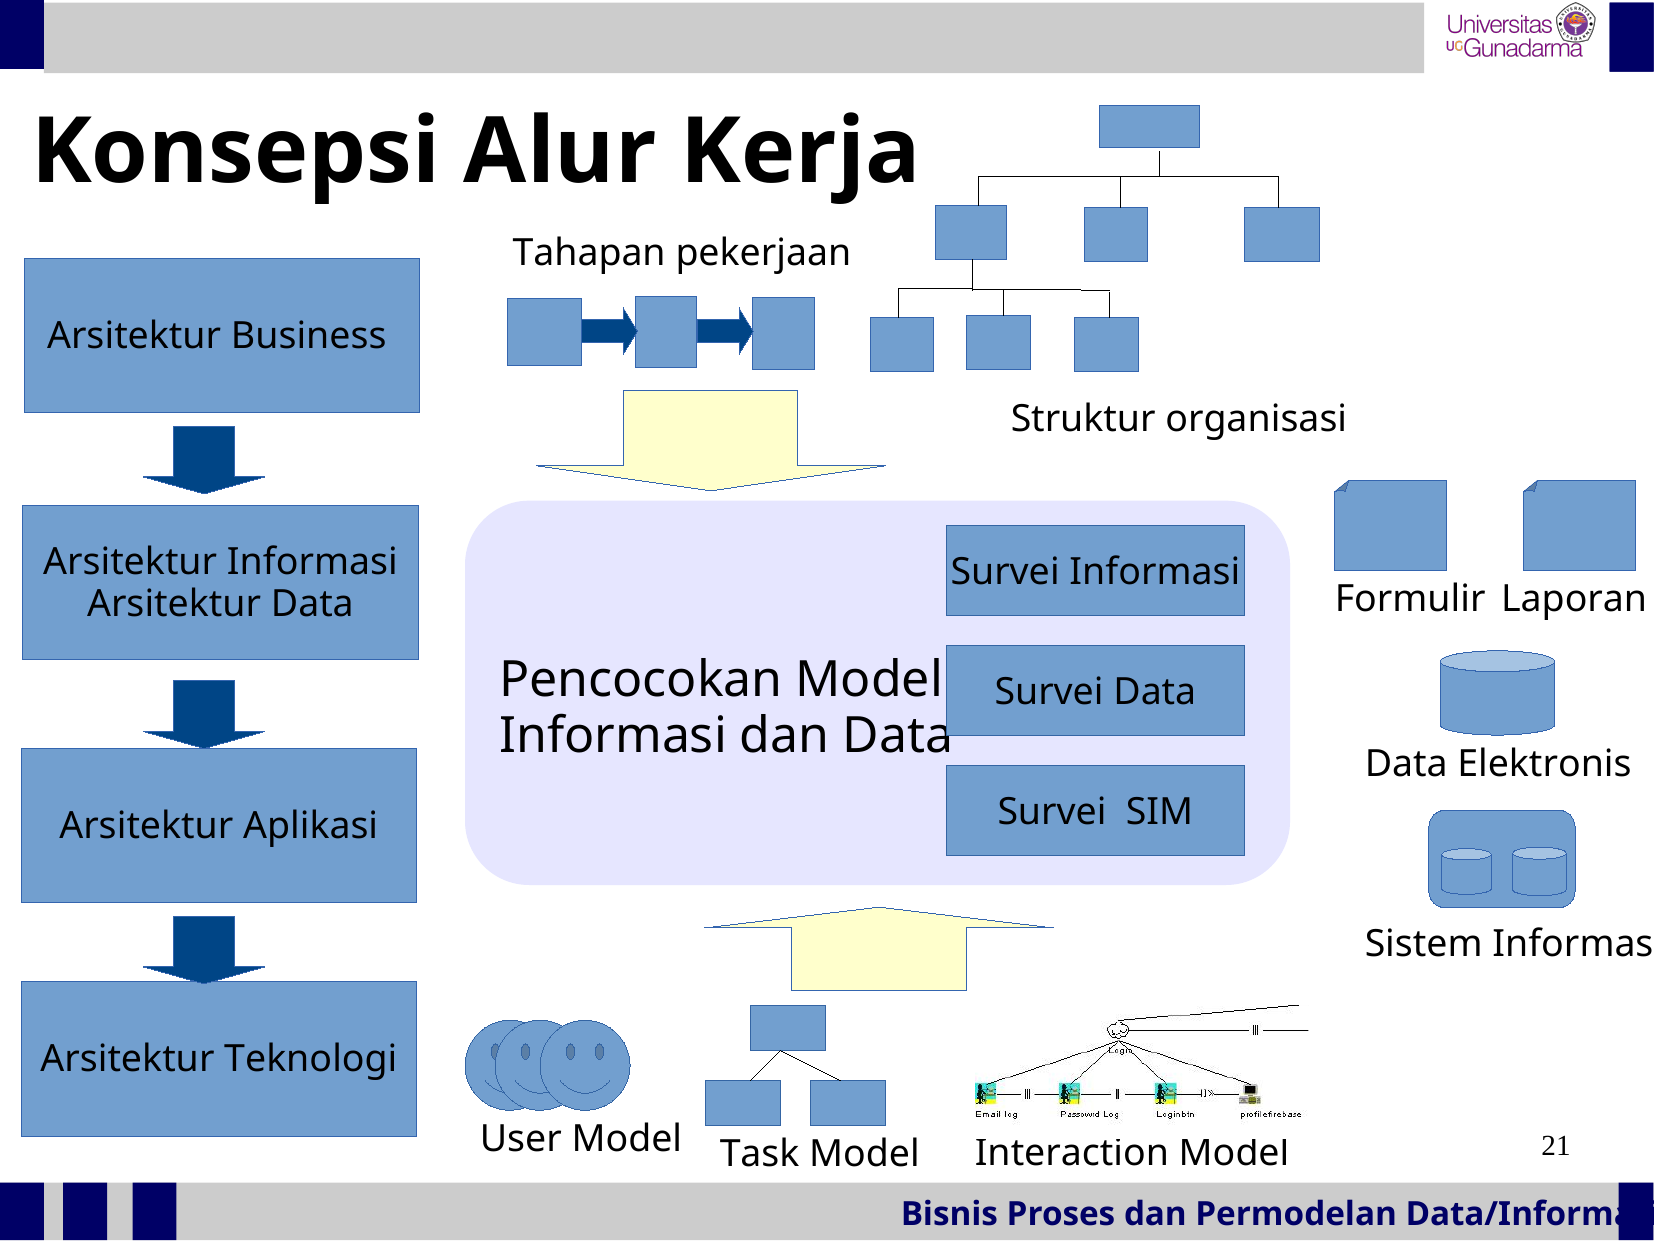

# Konsepsi Alur Kerja
Tahapan pekerjaan
Arsitektur Business
Struktur organisasi
Arsitektur Informasi
Arsitektur Data
Survei Informasi
Formulir
Laporan
Pencocokan Model
Informasi dan Data
Survei Data
Data Elektronis
Arsitektur Aplikasi
Survei SIM
Sistem Informasi
Arsitektur Teknologi
User Model
Interaction Model
Task Model
21